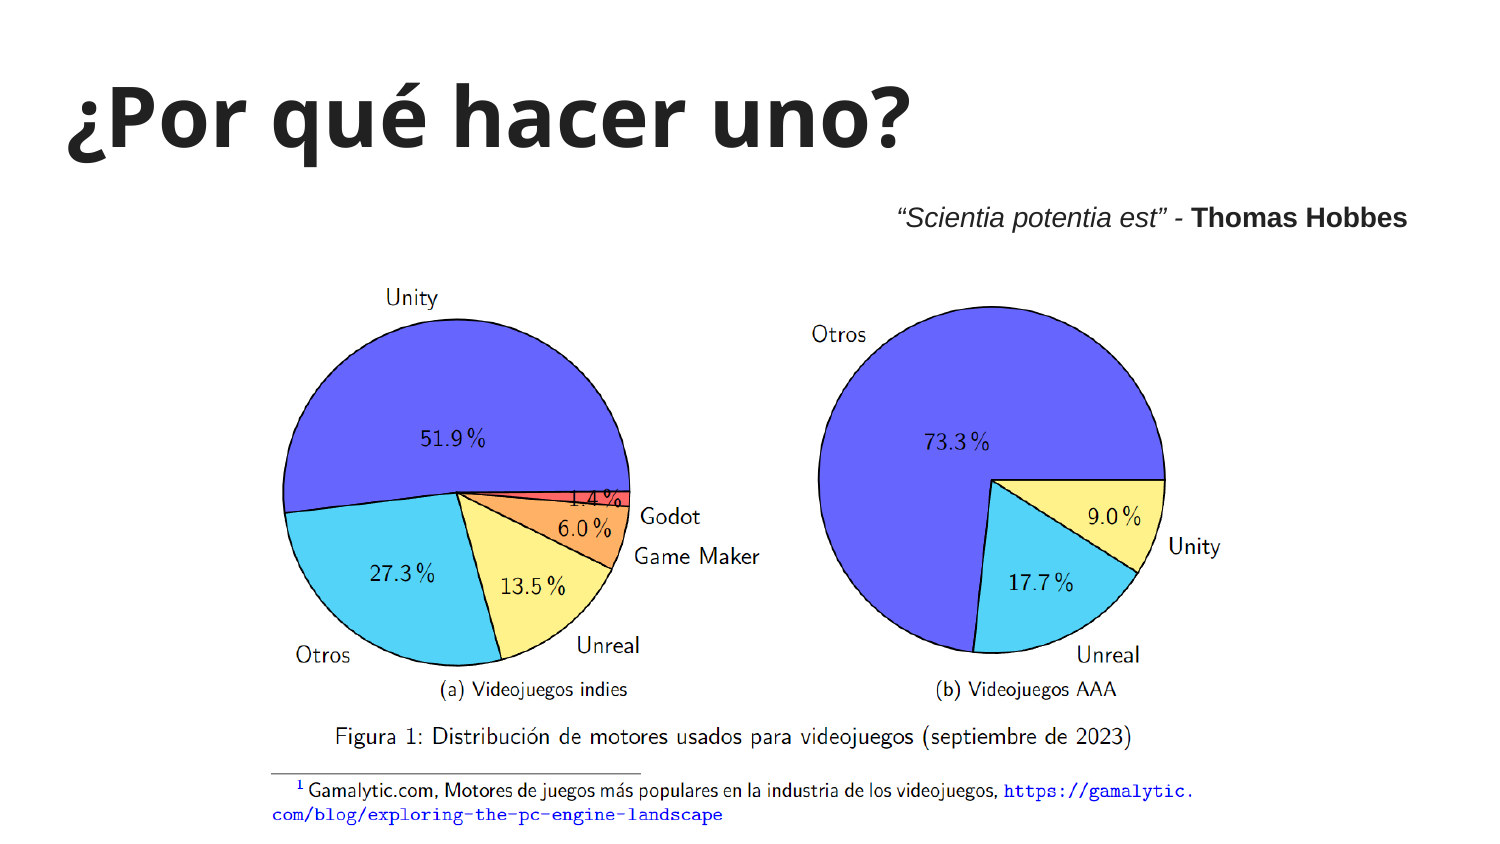

# ¿Por qué hacer uno?
“Scientia potentia est” - Thomas Hobbes